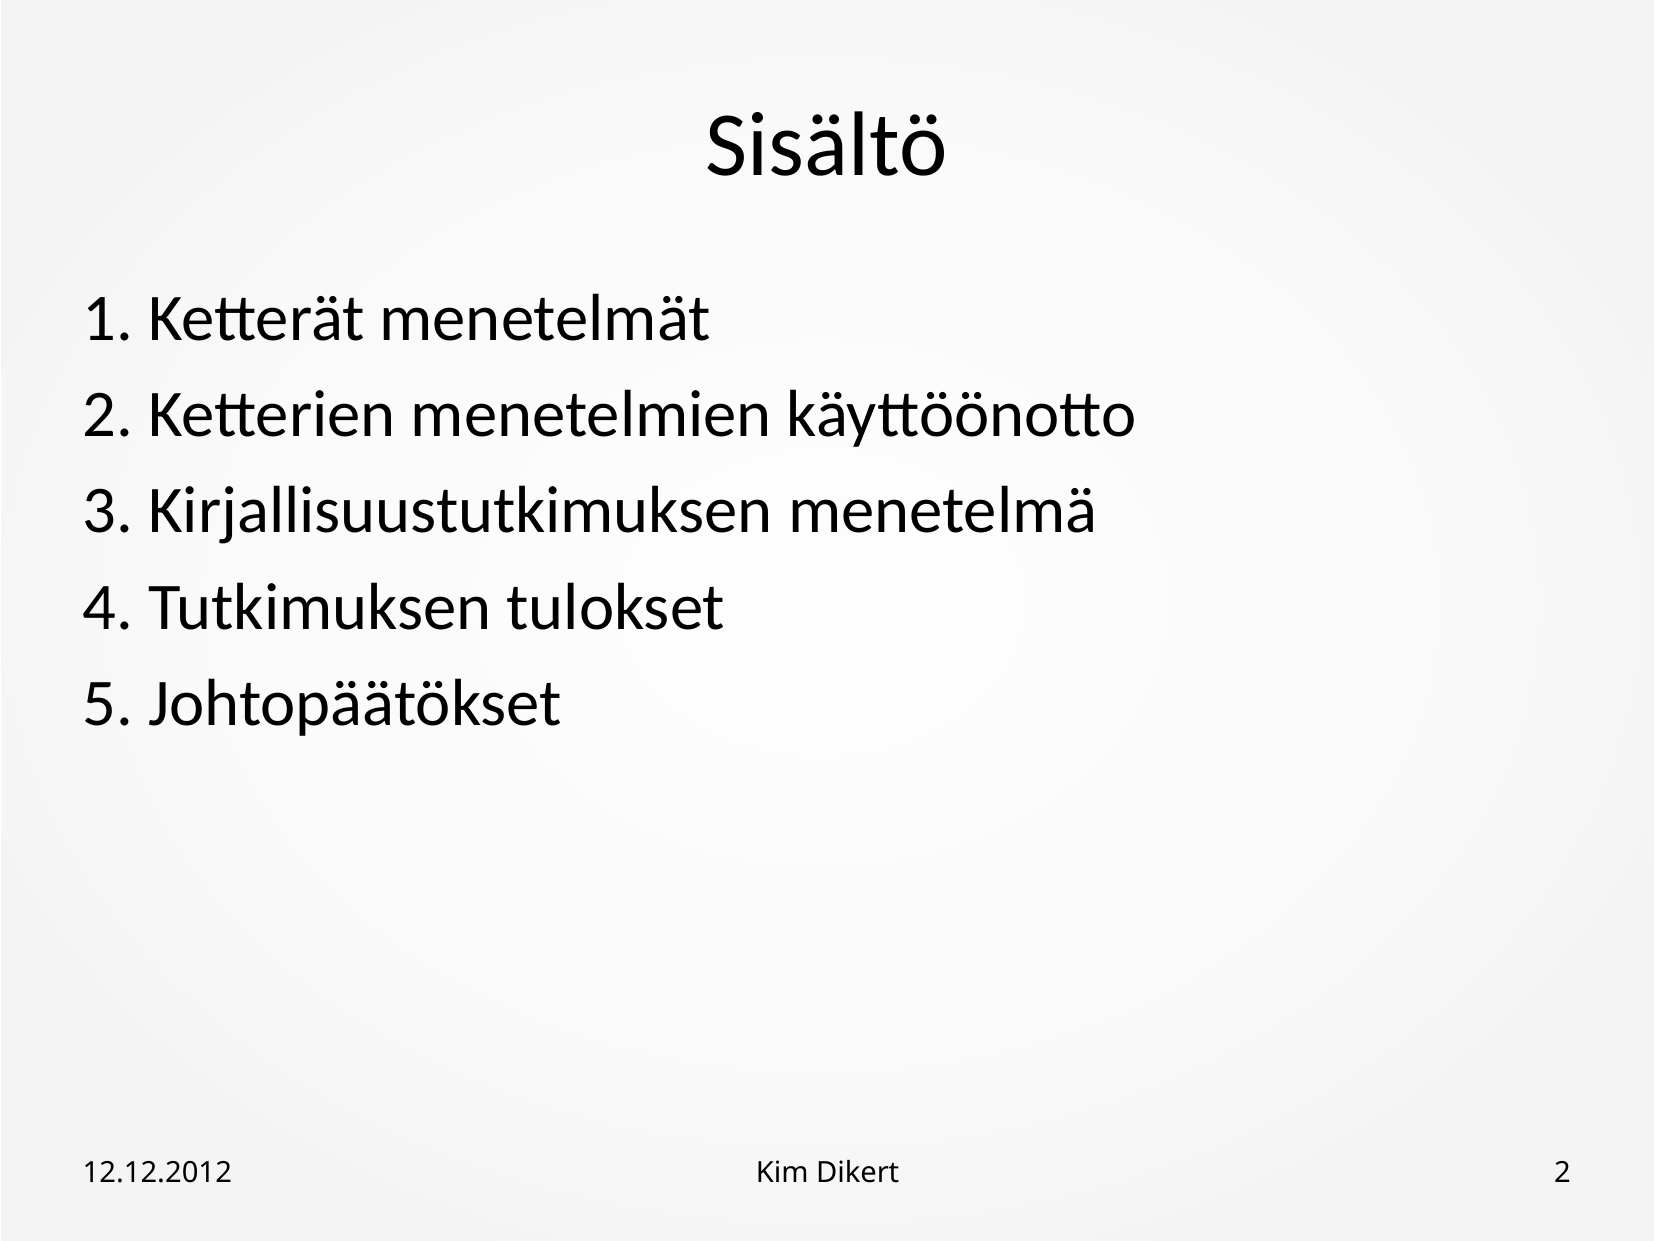

# Sisältö
1. Ketterät menetelmät
2. Ketterien menetelmien käyttöönotto
3. Kirjallisuustutkimuksen menetelmä
4. Tutkimuksen tulokset
5. Johtopäätökset
2